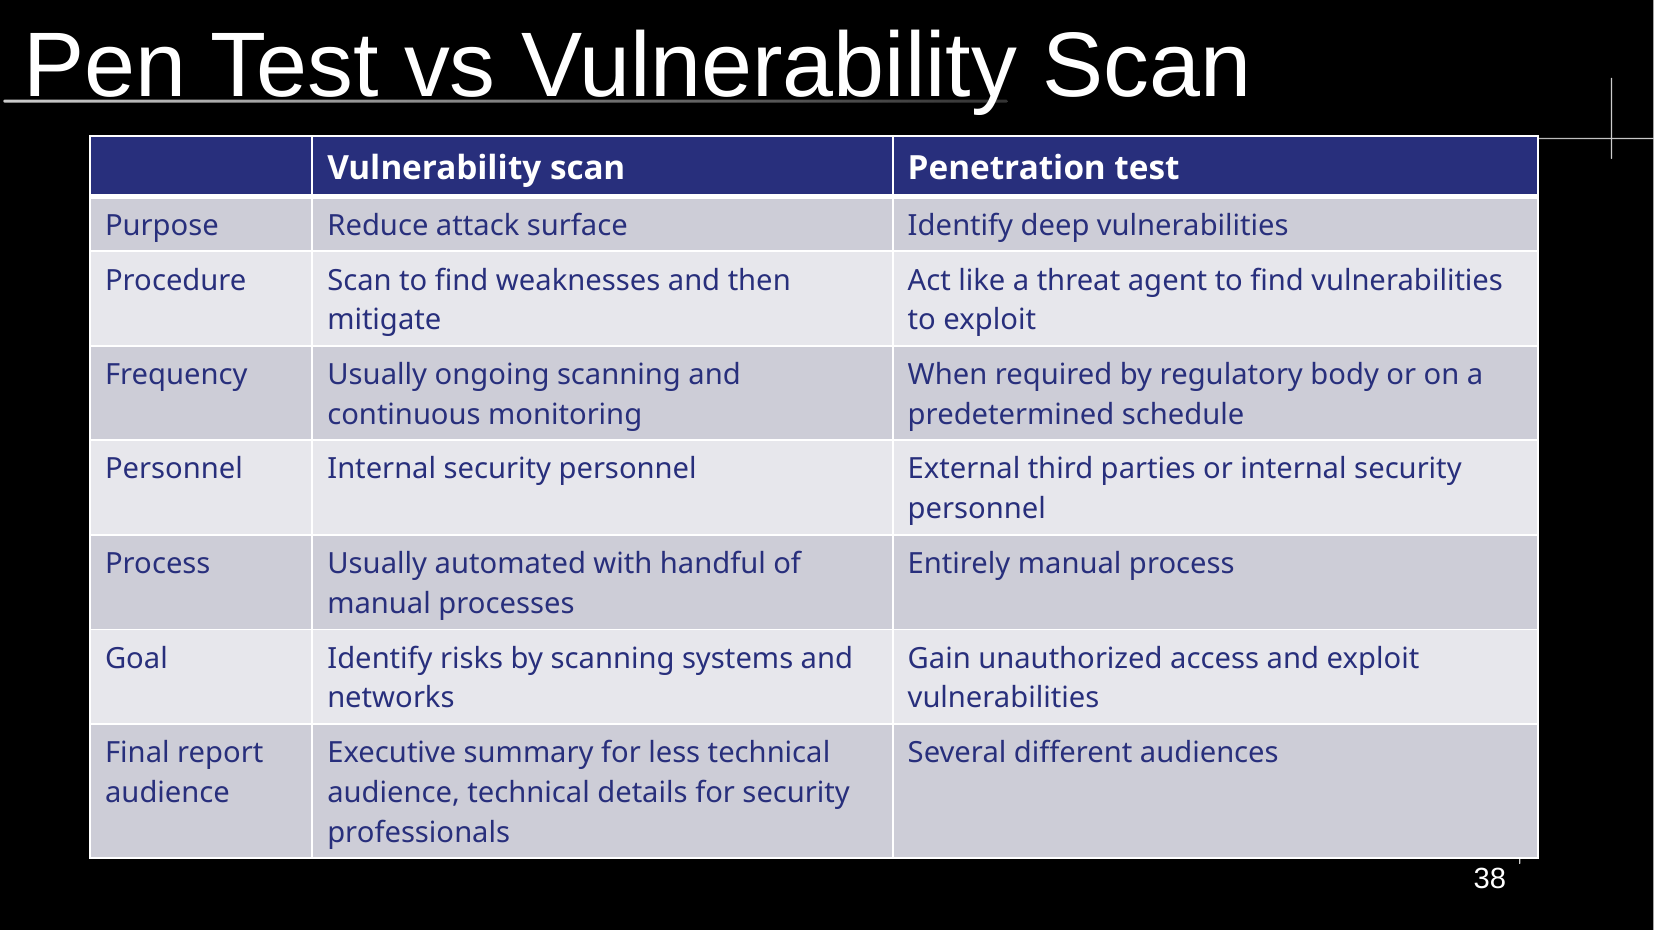

# Pen Test vs Vulnerability Scan
| | Vulnerability scan | Penetration test |
| --- | --- | --- |
| Purpose | Reduce attack surface | Identify deep vulnerabilities |
| Procedure | Scan to find weaknesses and then mitigate | Act like a threat agent to find vulnerabilities to exploit |
| Frequency | Usually ongoing scanning and continuous monitoring | When required by regulatory body or on a predetermined schedule |
| Personnel | Internal security personnel | External third parties or internal security personnel |
| Process | Usually automated with handful of manual processes | Entirely manual process |
| Goal | Identify risks by scanning systems and networks | Gain unauthorized access and exploit vulnerabilities |
| Final report audience | Executive summary for less technical audience, technical details for security professionals | Several different audiences |
38